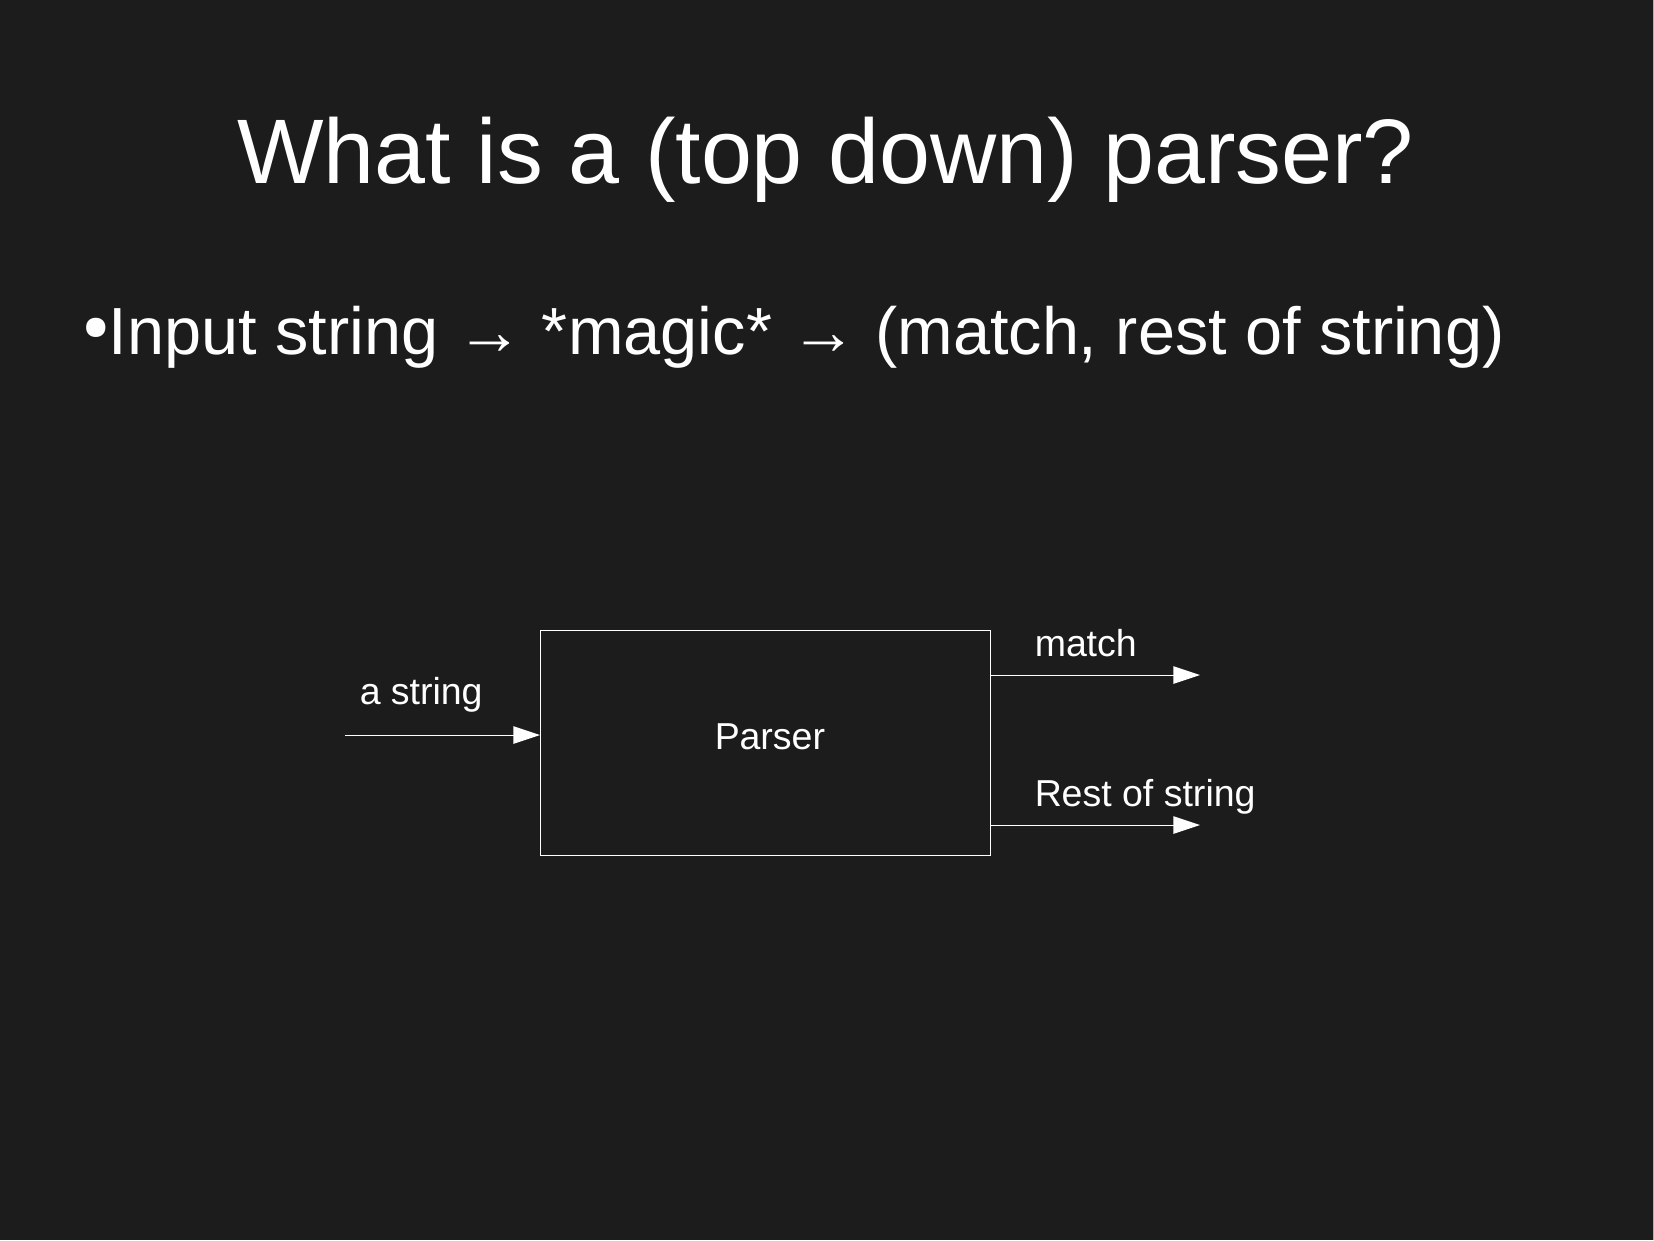

# What is a (top down) parser?
Input string → *magic* → (match, rest of string)
match
a string
Parser
Rest of string